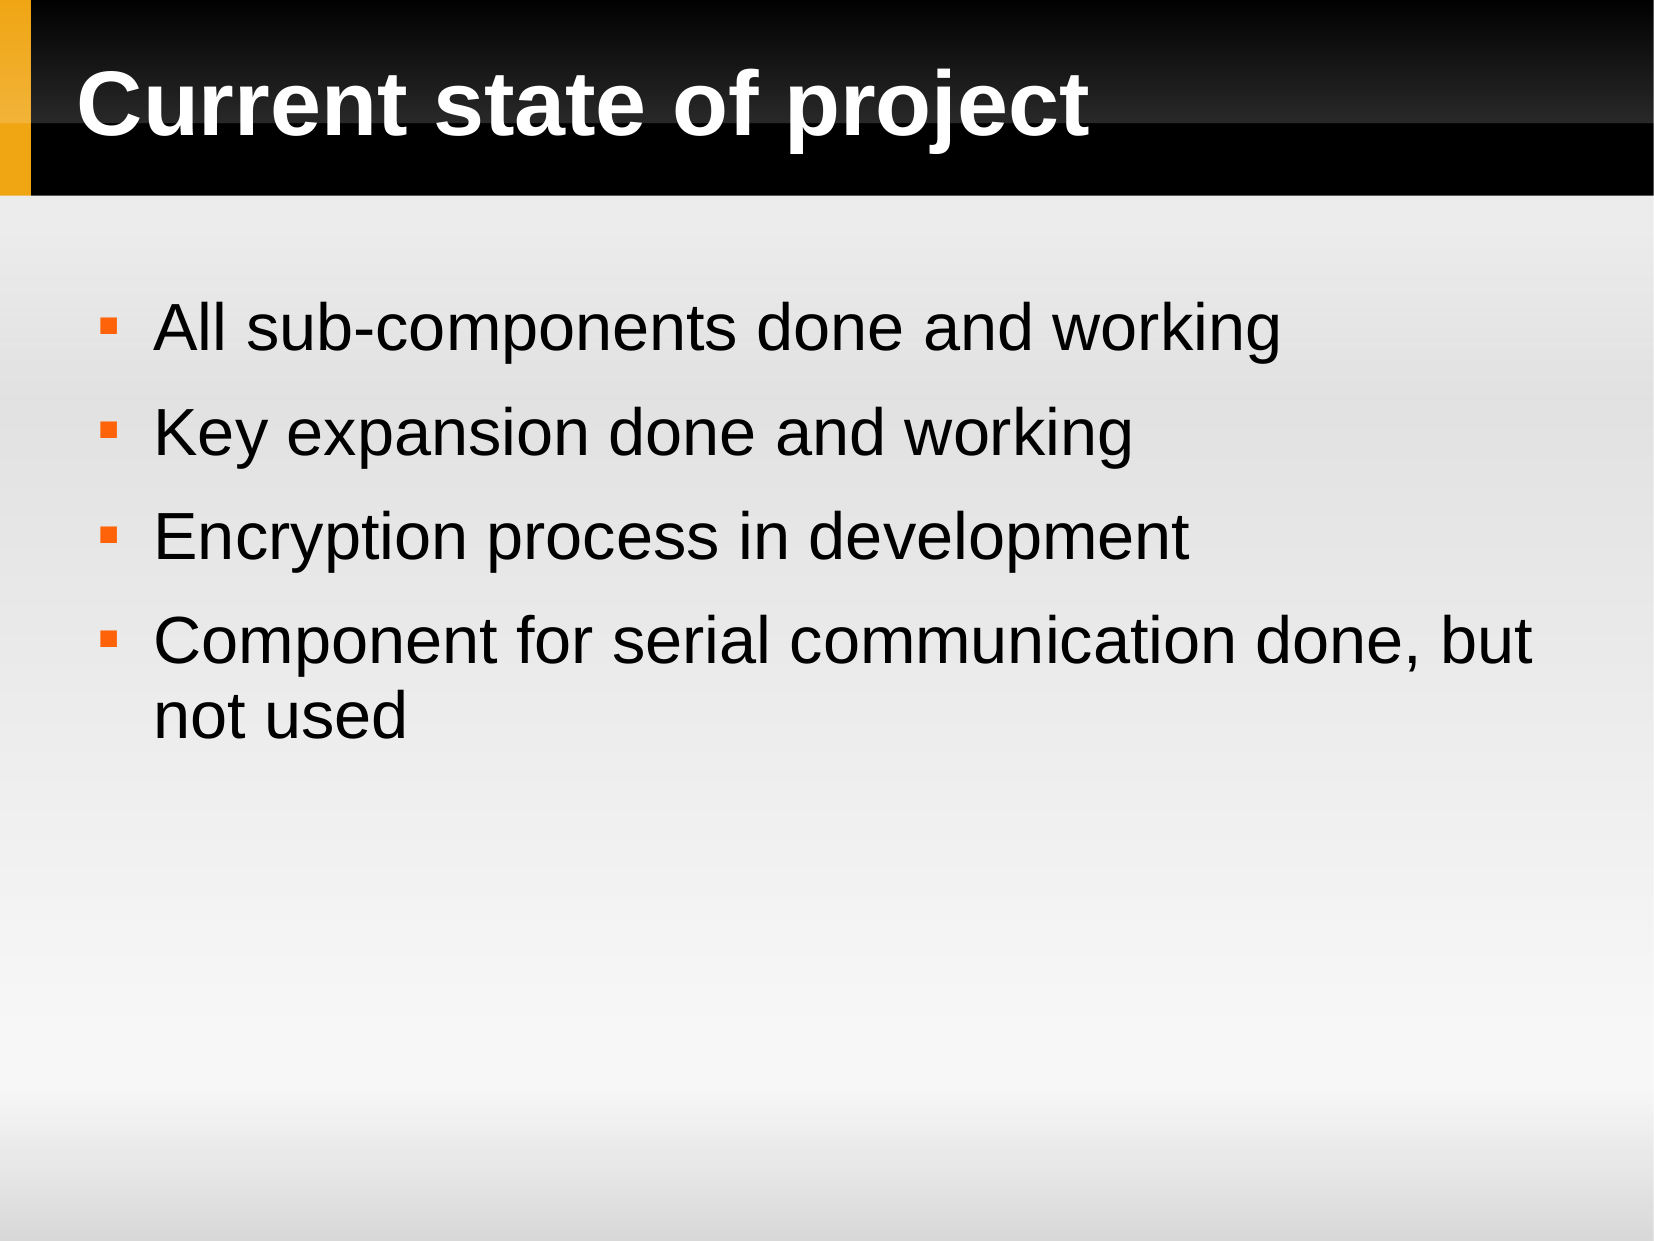

# Current state of project
All sub-components done and working
Key expansion done and working
Encryption process in development
Component for serial communication done, but not used